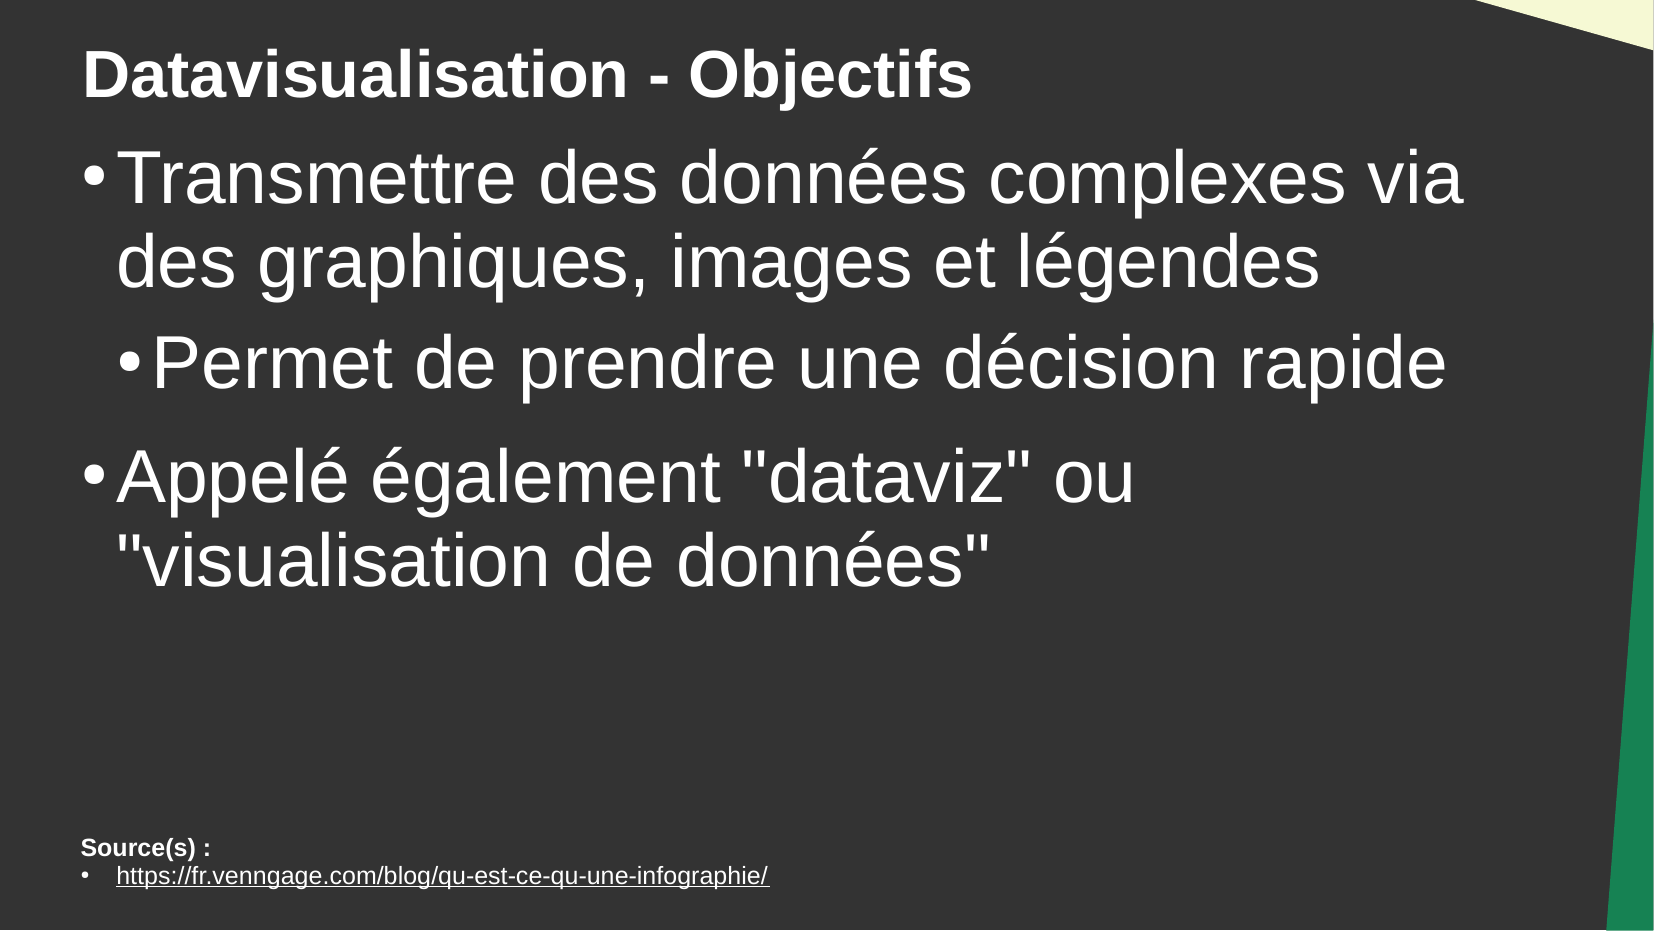

# Datavisualisation - Objectifs
Transmettre des données complexes via des graphiques, images et légendes
Permet de prendre une décision rapide
Appelé également "dataviz" ou "visualisation de données"
Source(s) :
https://fr.venngage.com/blog/qu-est-ce-qu-une-infographie/